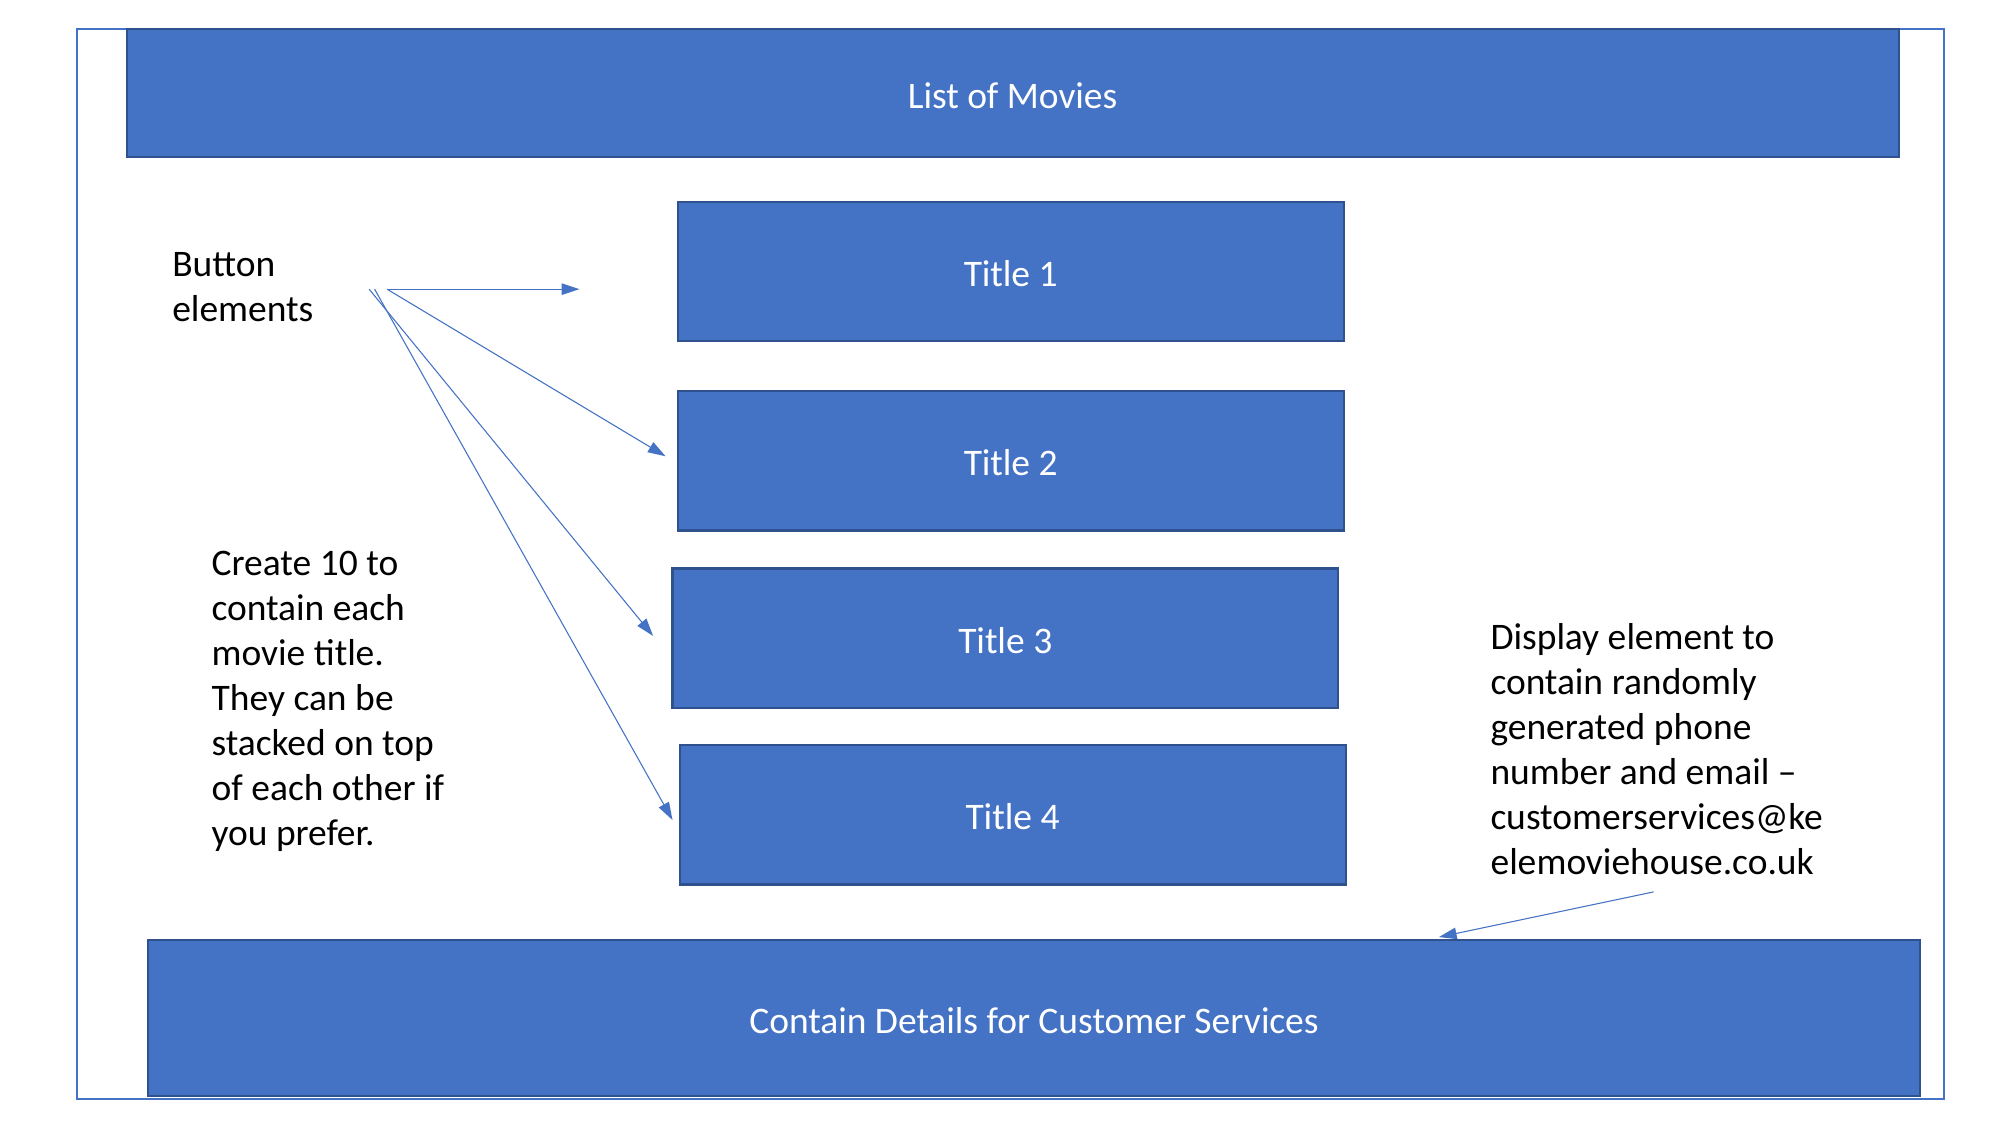

List of Movies
Title 1
Button
elements
Title 2
Create 10 to contain each movie title. They can be stacked on top of each other if you prefer.
Title 3
Display element to contain randomly generated phone number and email – customerservices@keelemoviehouse.co.uk
Title 4
Contain Details for Customer Services